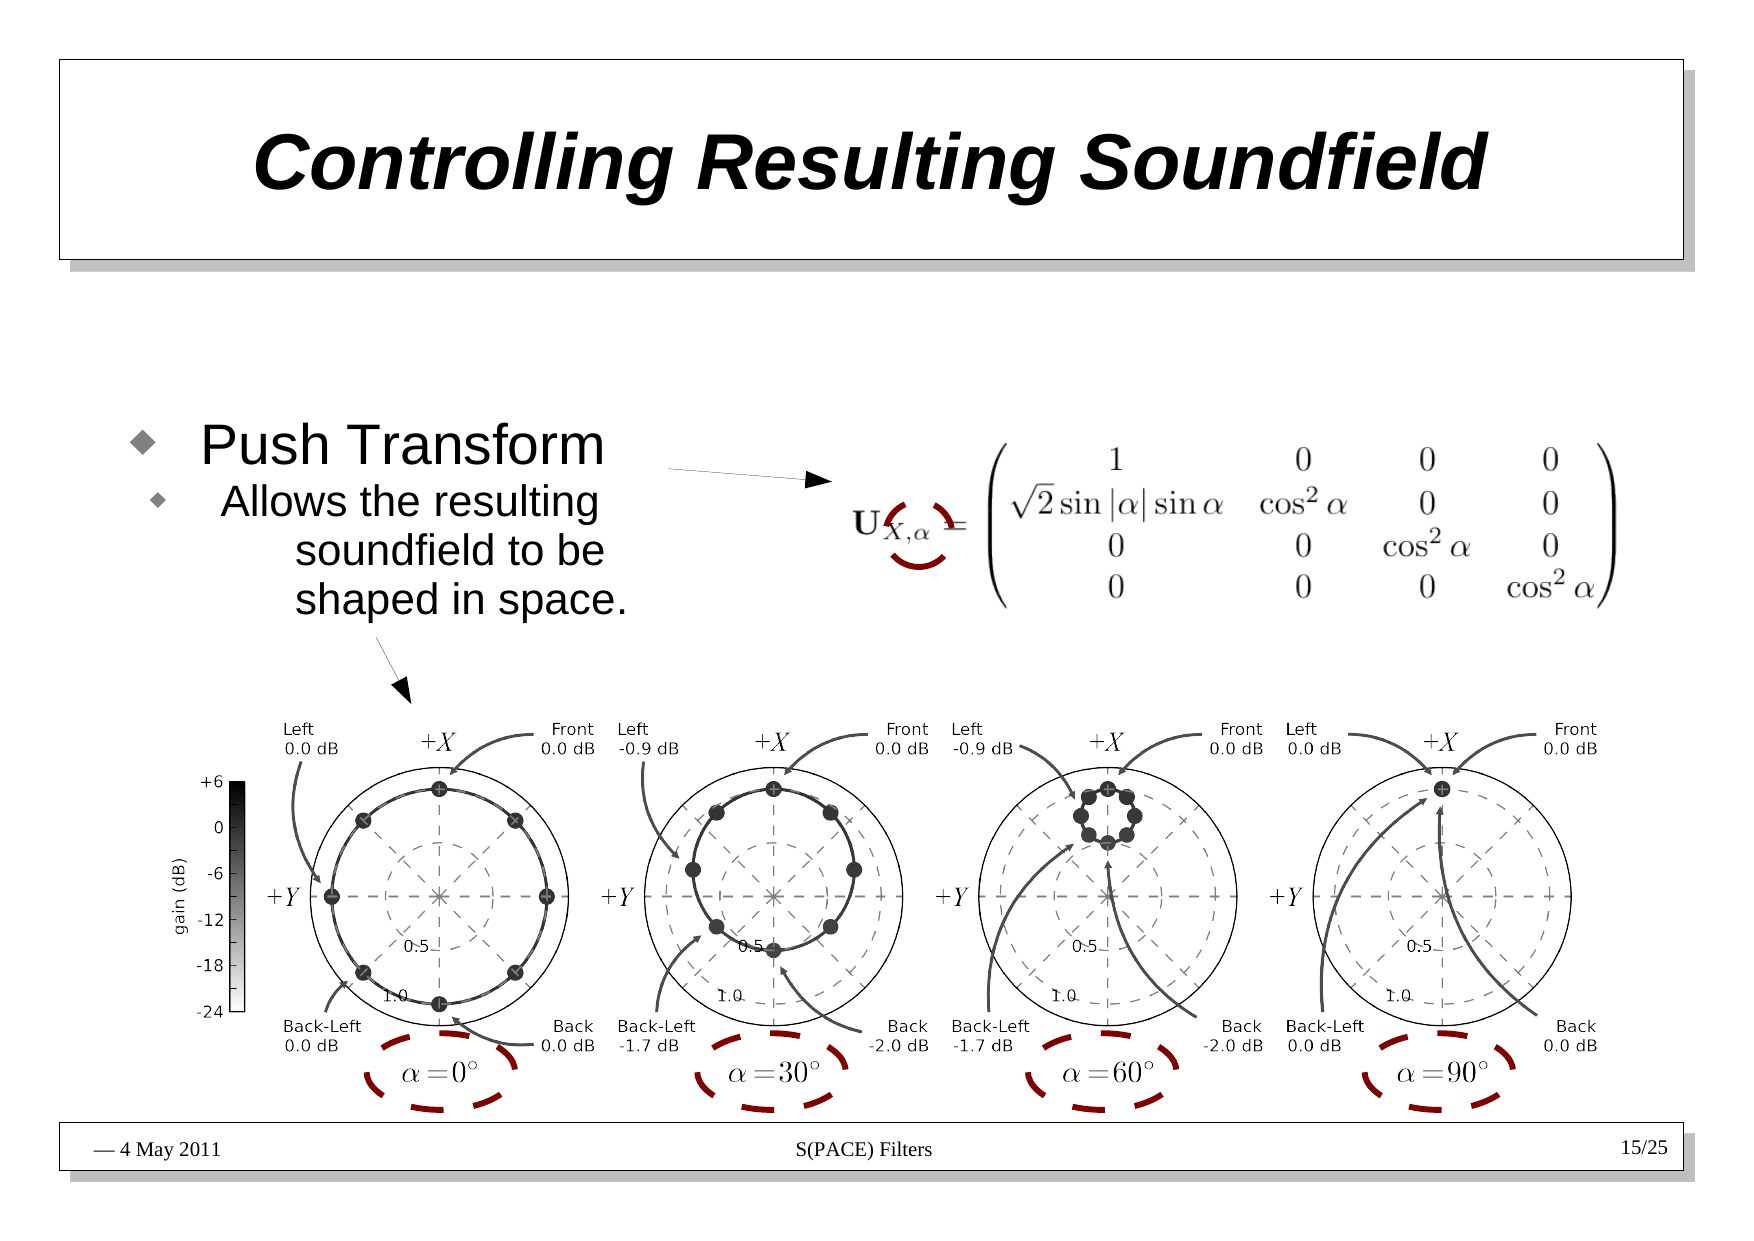

# Controlling Resulting Soundfield
Push Transform
Allows the resulting soundfield to be shaped in space.